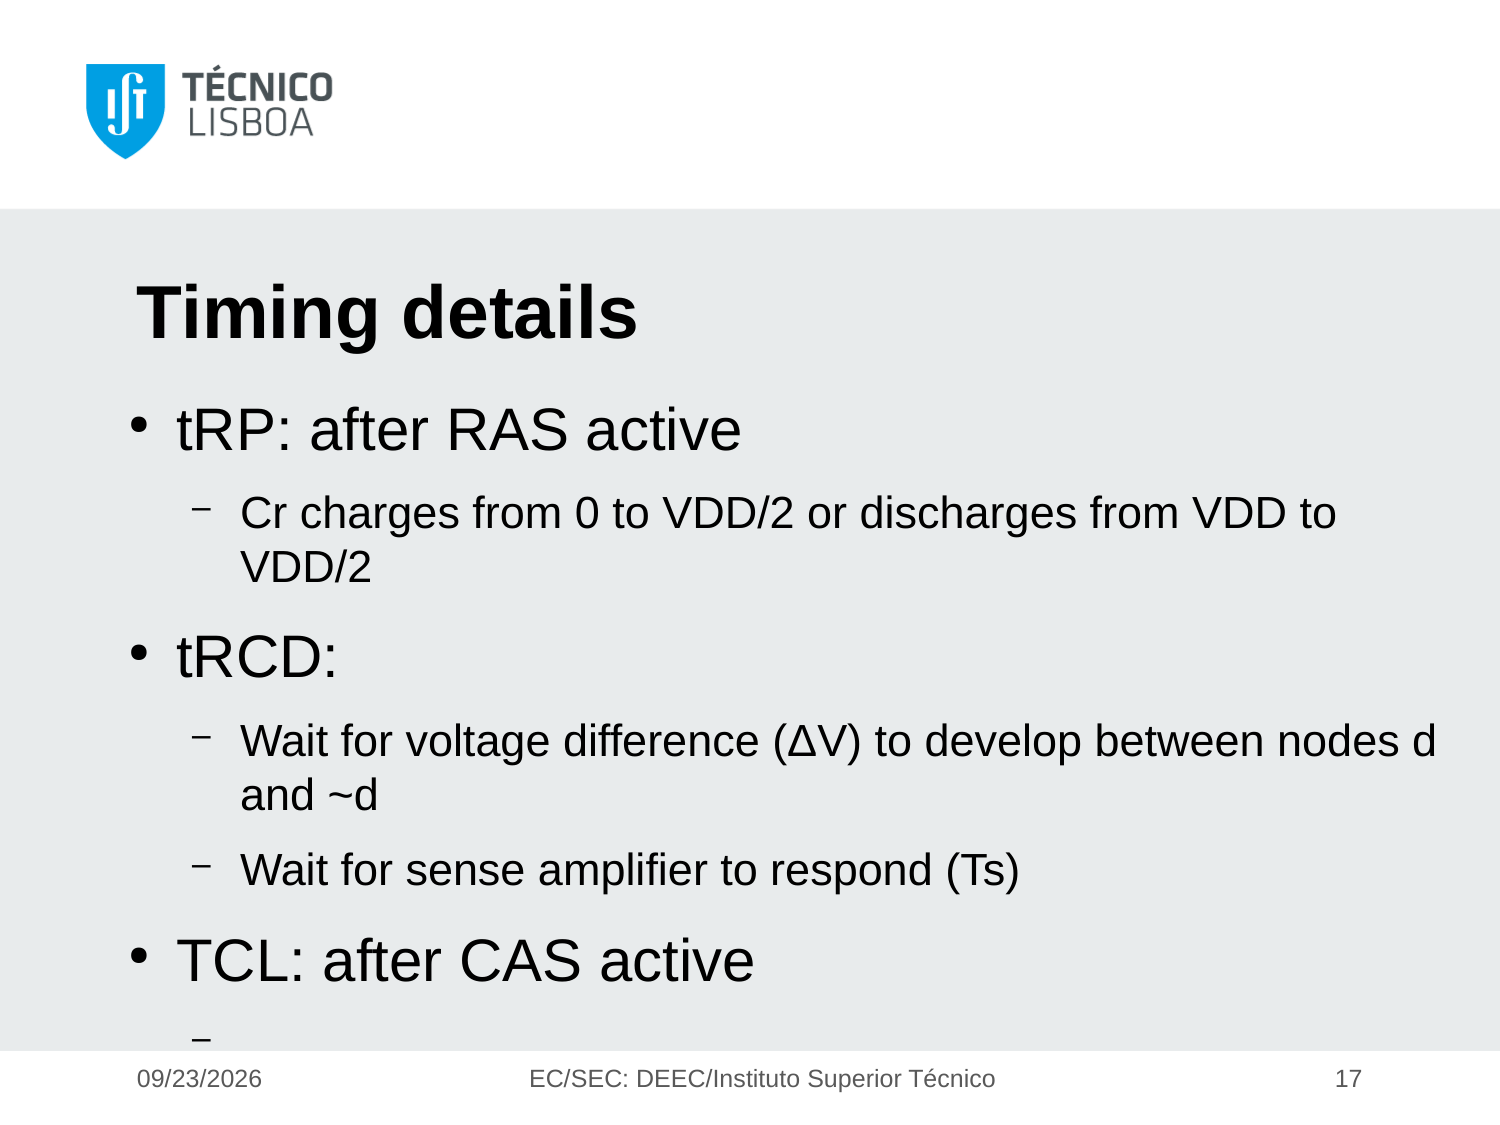

# Timing details
tRP: after RAS active
Cr charges from 0 to VDD/2 or discharges from VDD to VDD/2
tRCD:
Wait for voltage difference (ΔV) to develop between nodes d and ~d
Wait for sense amplifier to respond (Ts)
TCL: after CAS active
EC/SEC: DEEC/Instituto Superior Técnico